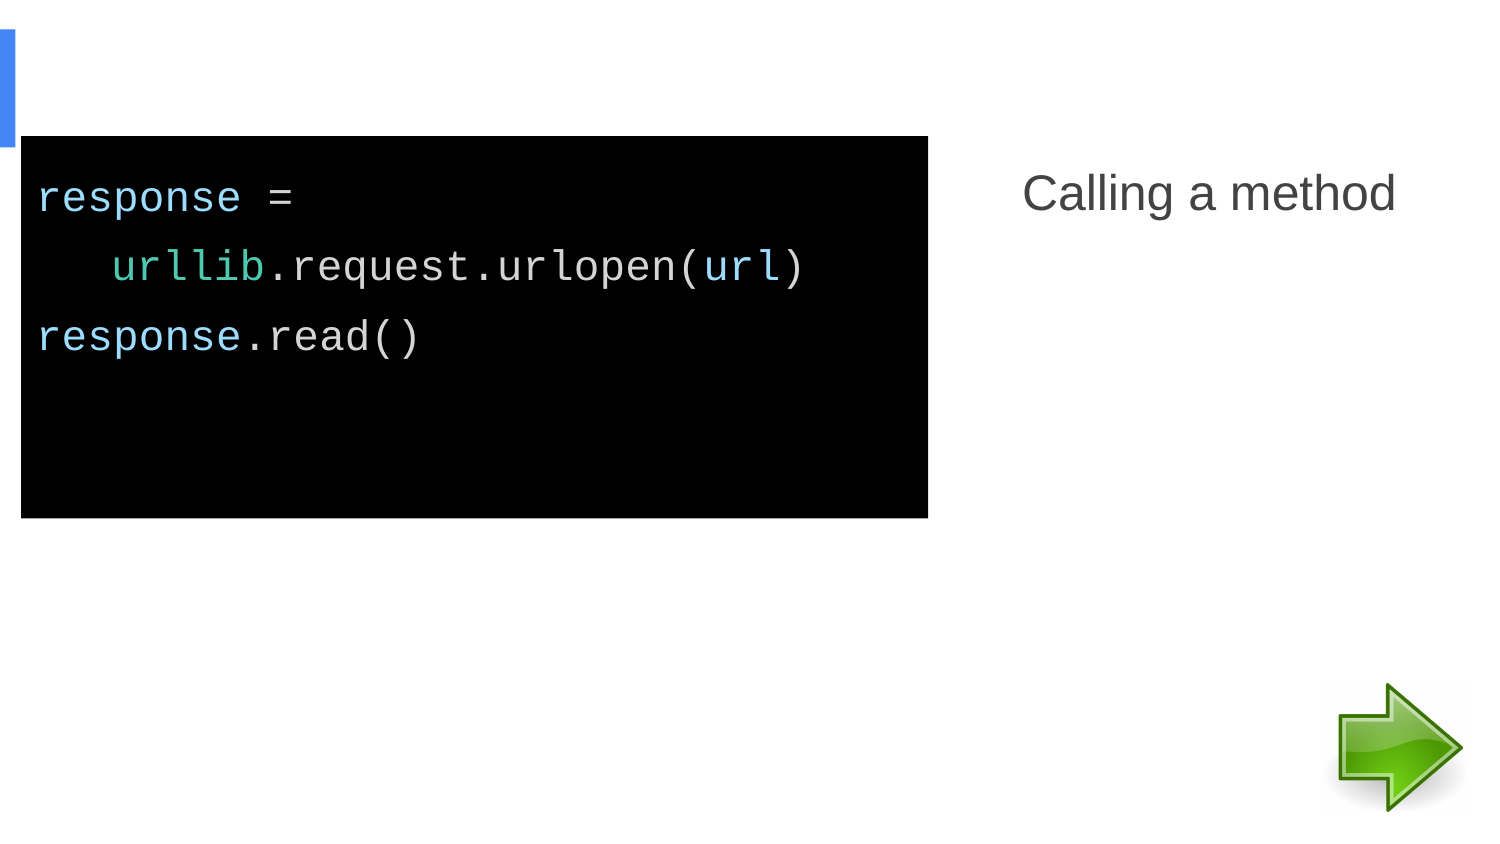

# Calling a method
response =
urllib.request.urlopen(url)
response.read()